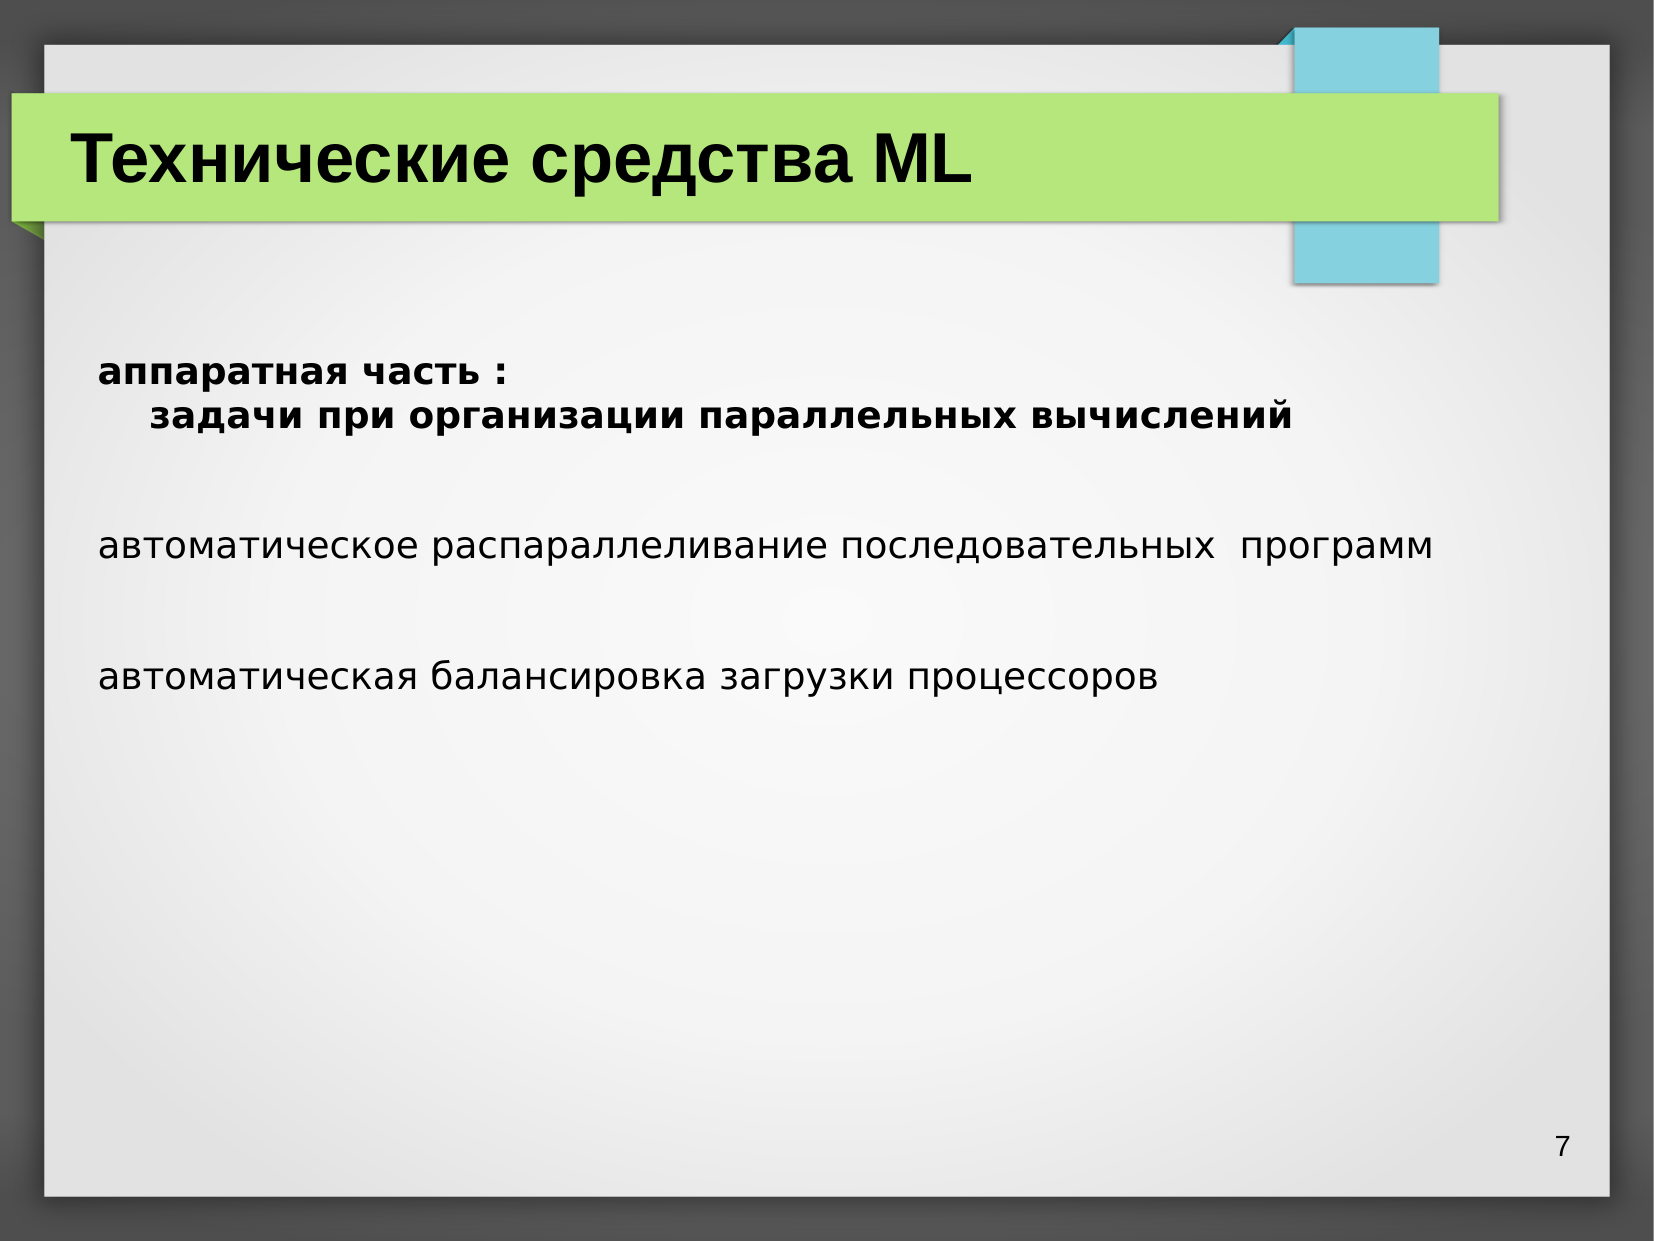

# Технические средства ML
аппаратная часть :
 задачи при организации параллельных вычислений
автоматическое распараллеливание последовательных программ
автоматическая балансировка загрузки процессоров
7